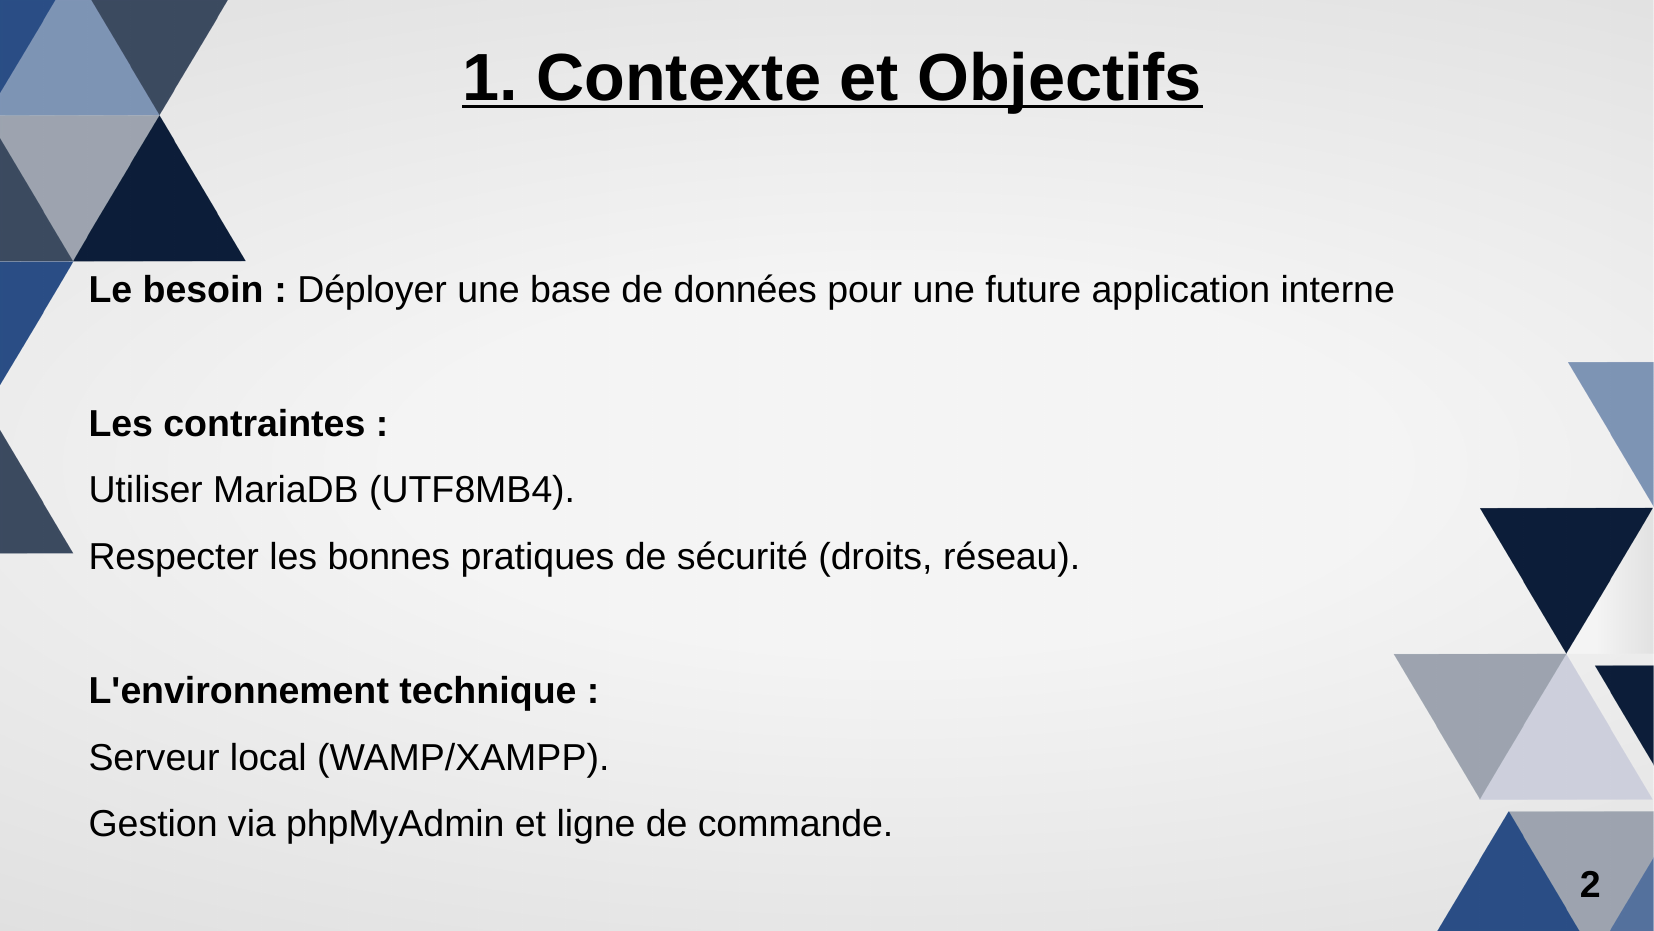

# 1. Contexte et Objectifs
Le besoin : Déployer une base de données pour une future application interne
Les contraintes :
Utiliser MariaDB (UTF8MB4).
Respecter les bonnes pratiques de sécurité (droits, réseau).
L'environnement technique :
Serveur local (WAMP/XAMPP).
Gestion via phpMyAdmin et ligne de commande.
2